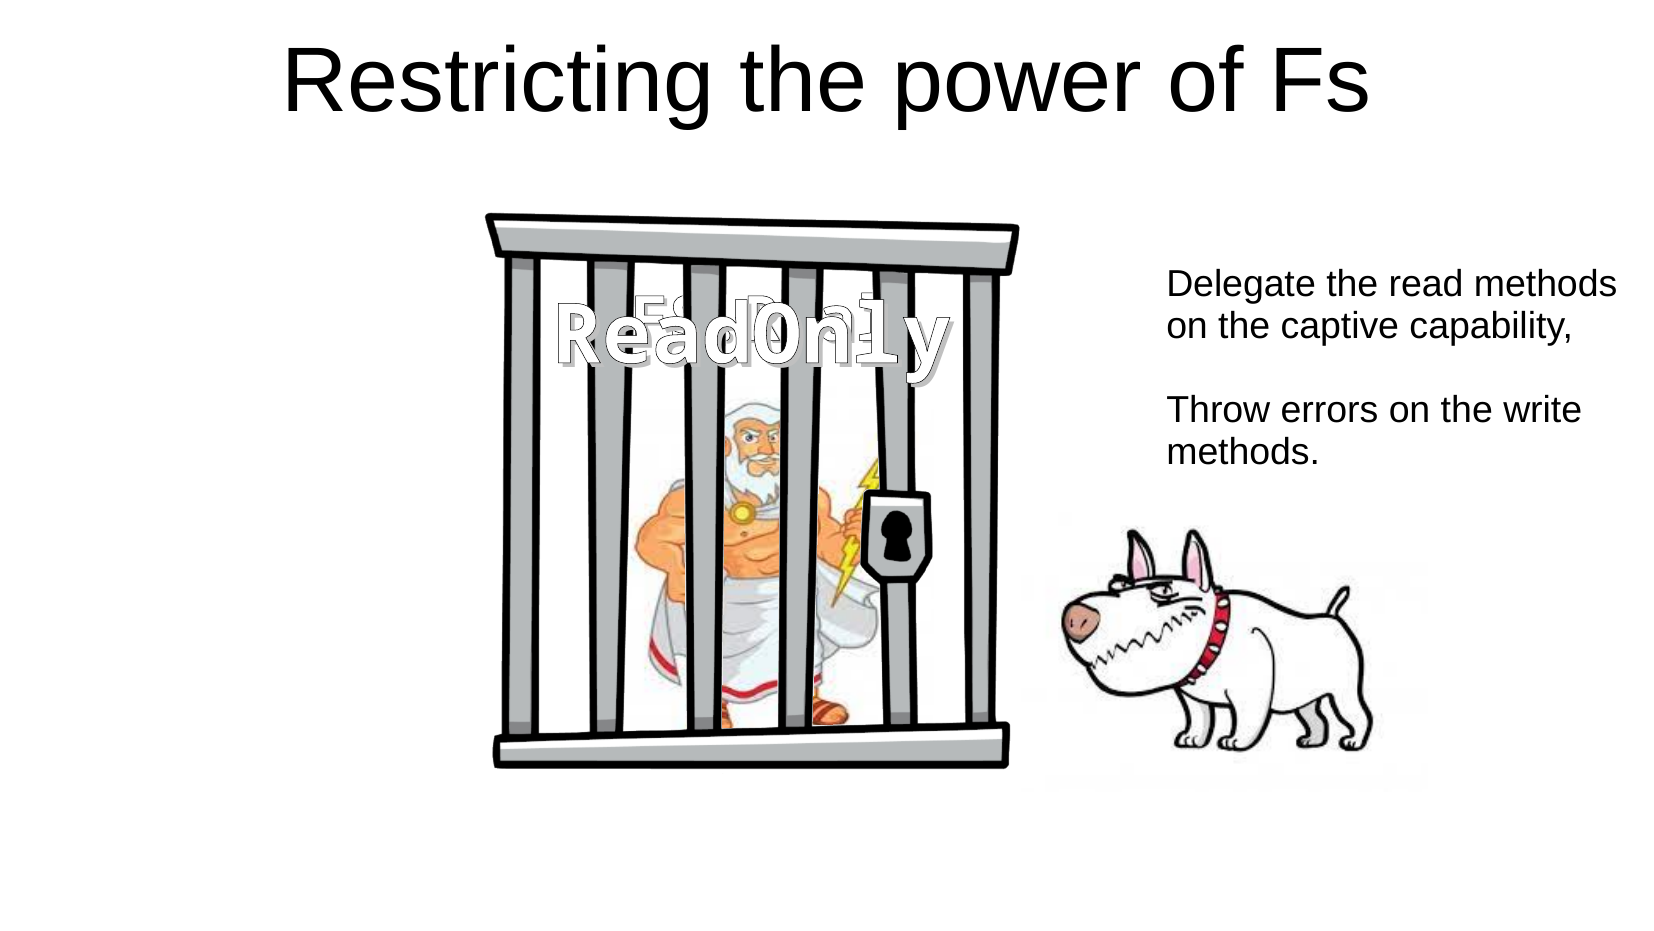

# Restricting the power of Fs
ReadOnly
Delegate the read methods on the captive capability,
Throw errors on the write methods.
FS.Real